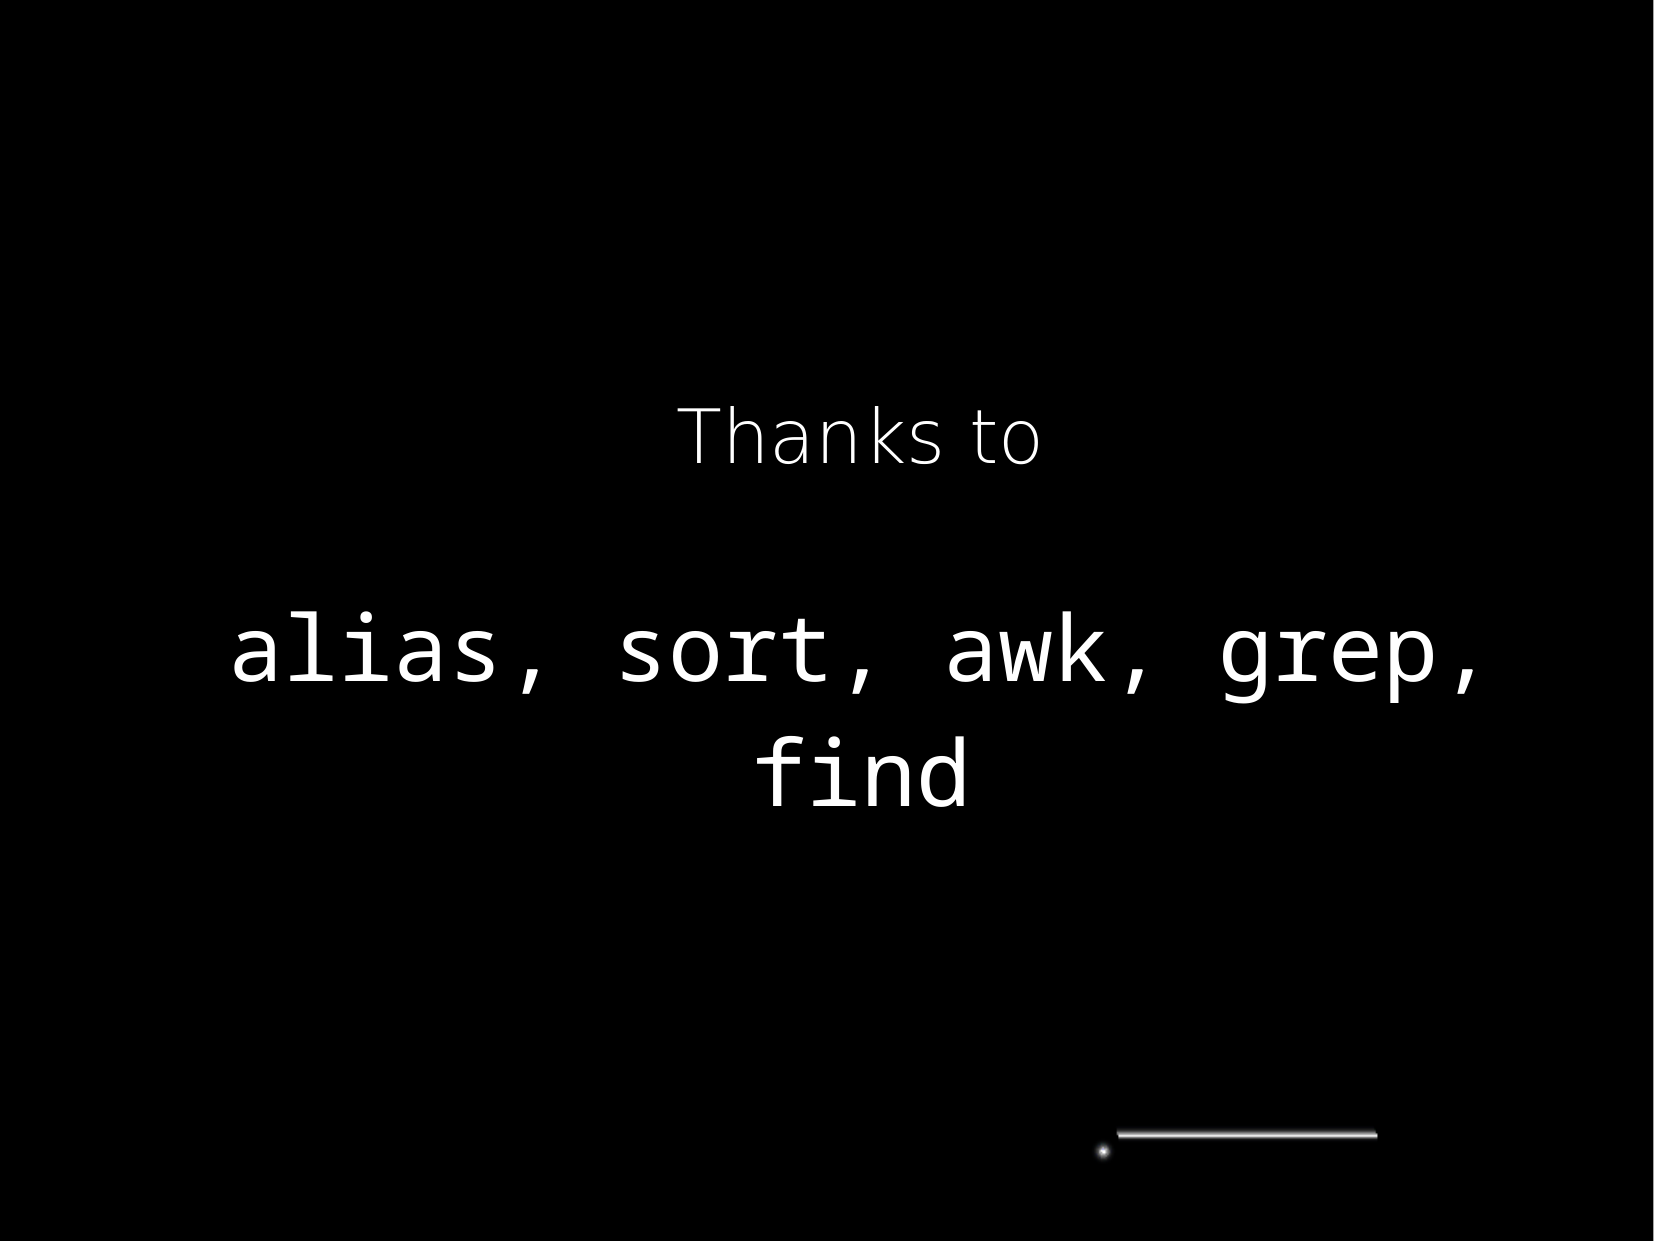

# Thanks to alias, sort, awk, grep, find